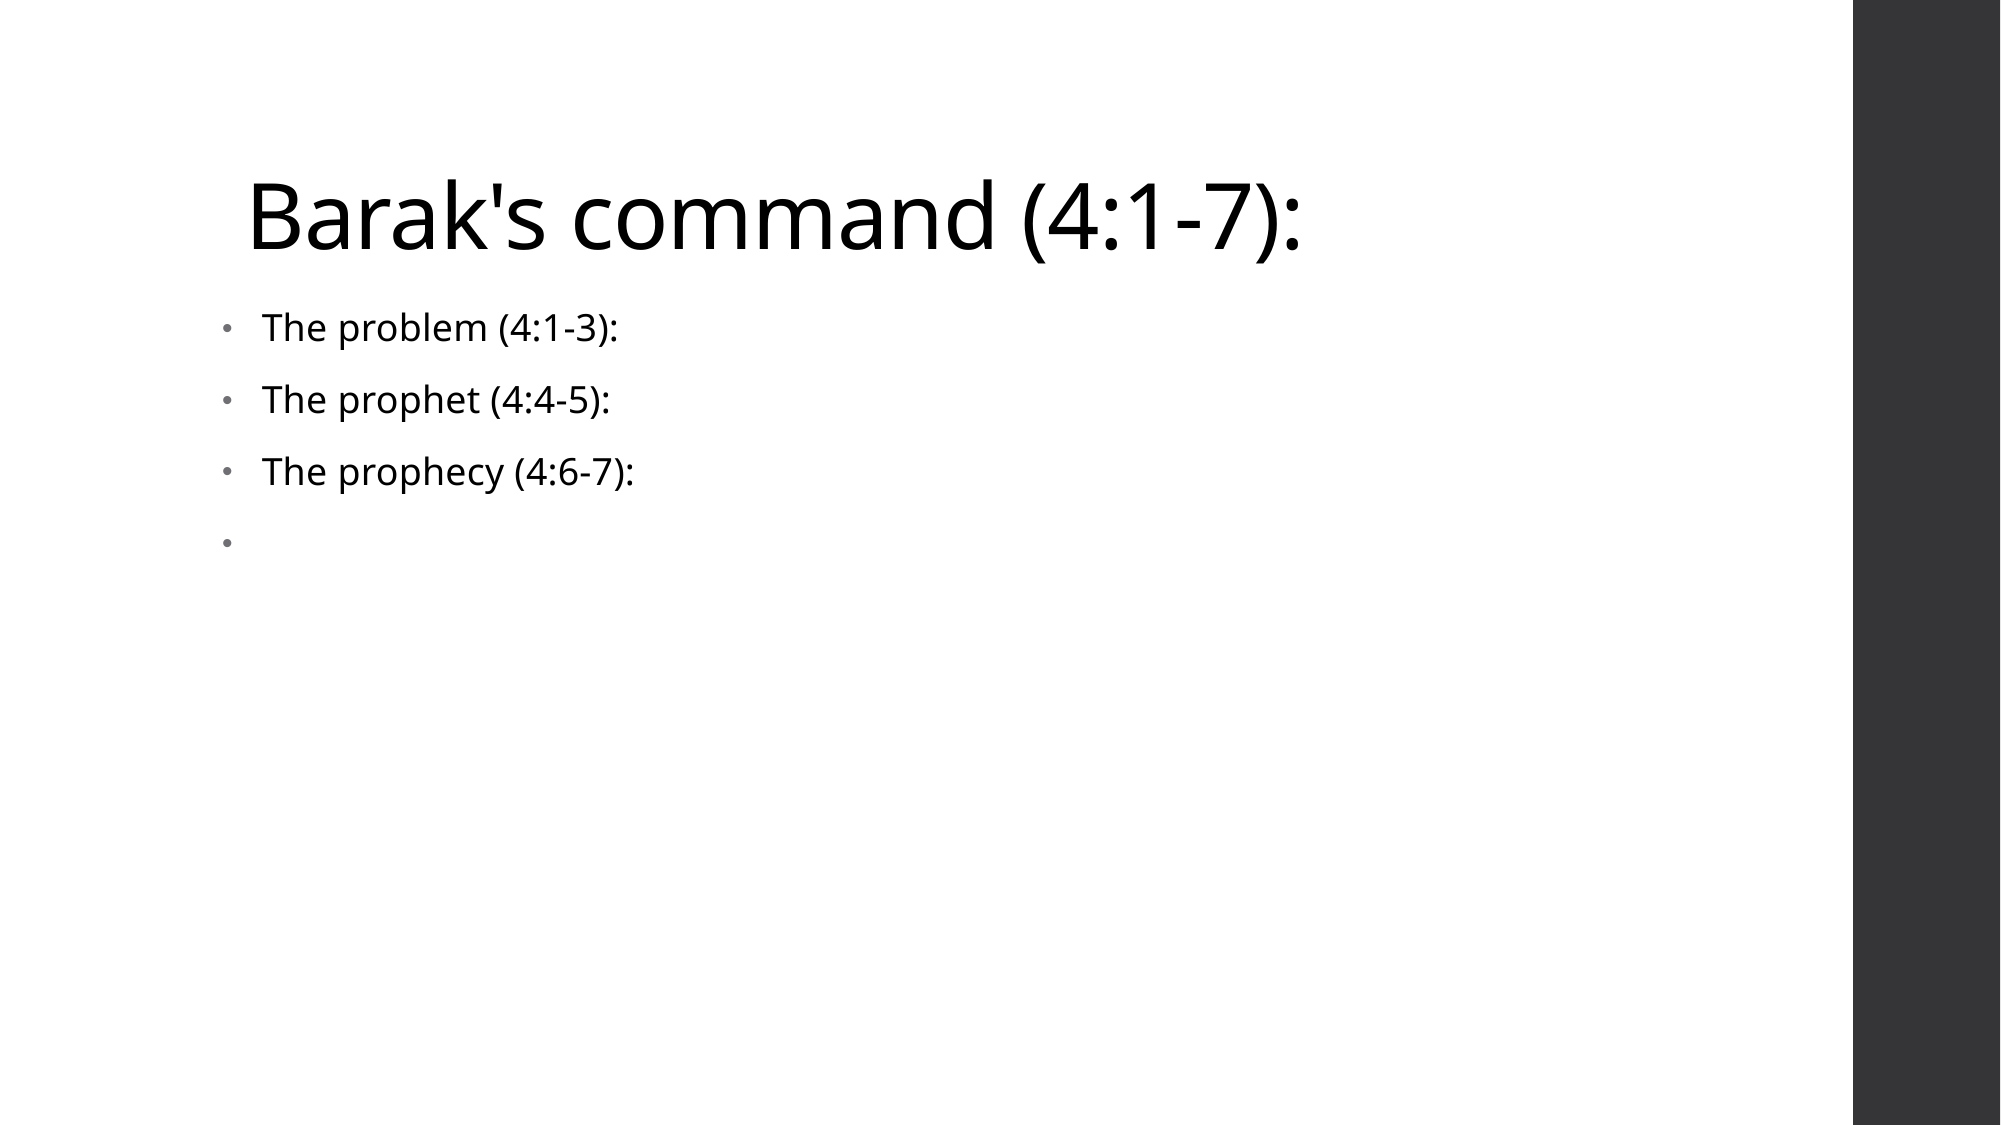

# Barak's command (4:1-7):
 The problem (4:1-3):
 The prophet (4:4-5):
 The prophecy (4:6-7):